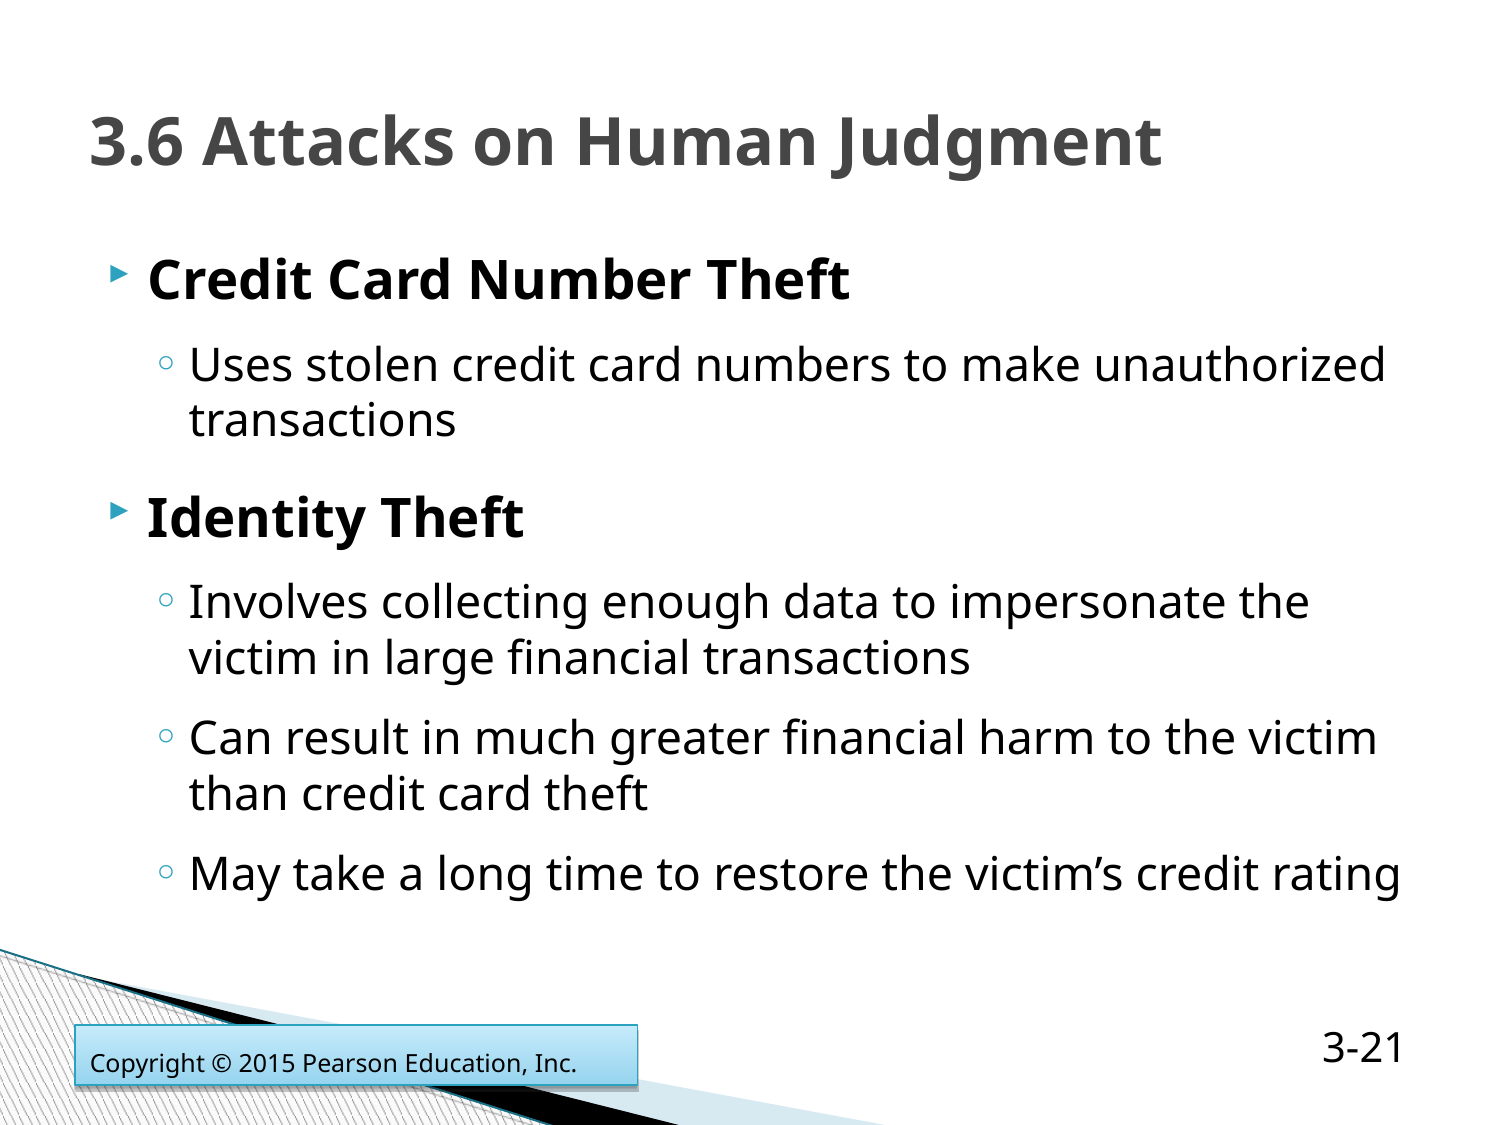

3.6 Attacks on Human Judgment
# Credit Card Number Theft
Uses stolen credit card numbers to make unauthorized transactions
Identity Theft
Involves collecting enough data to impersonate the victim in large financial transactions
Can result in much greater financial harm to the victim than credit card theft
May take a long time to restore the victim’s credit rating
Copyright © 2015 Pearson Education, Inc.